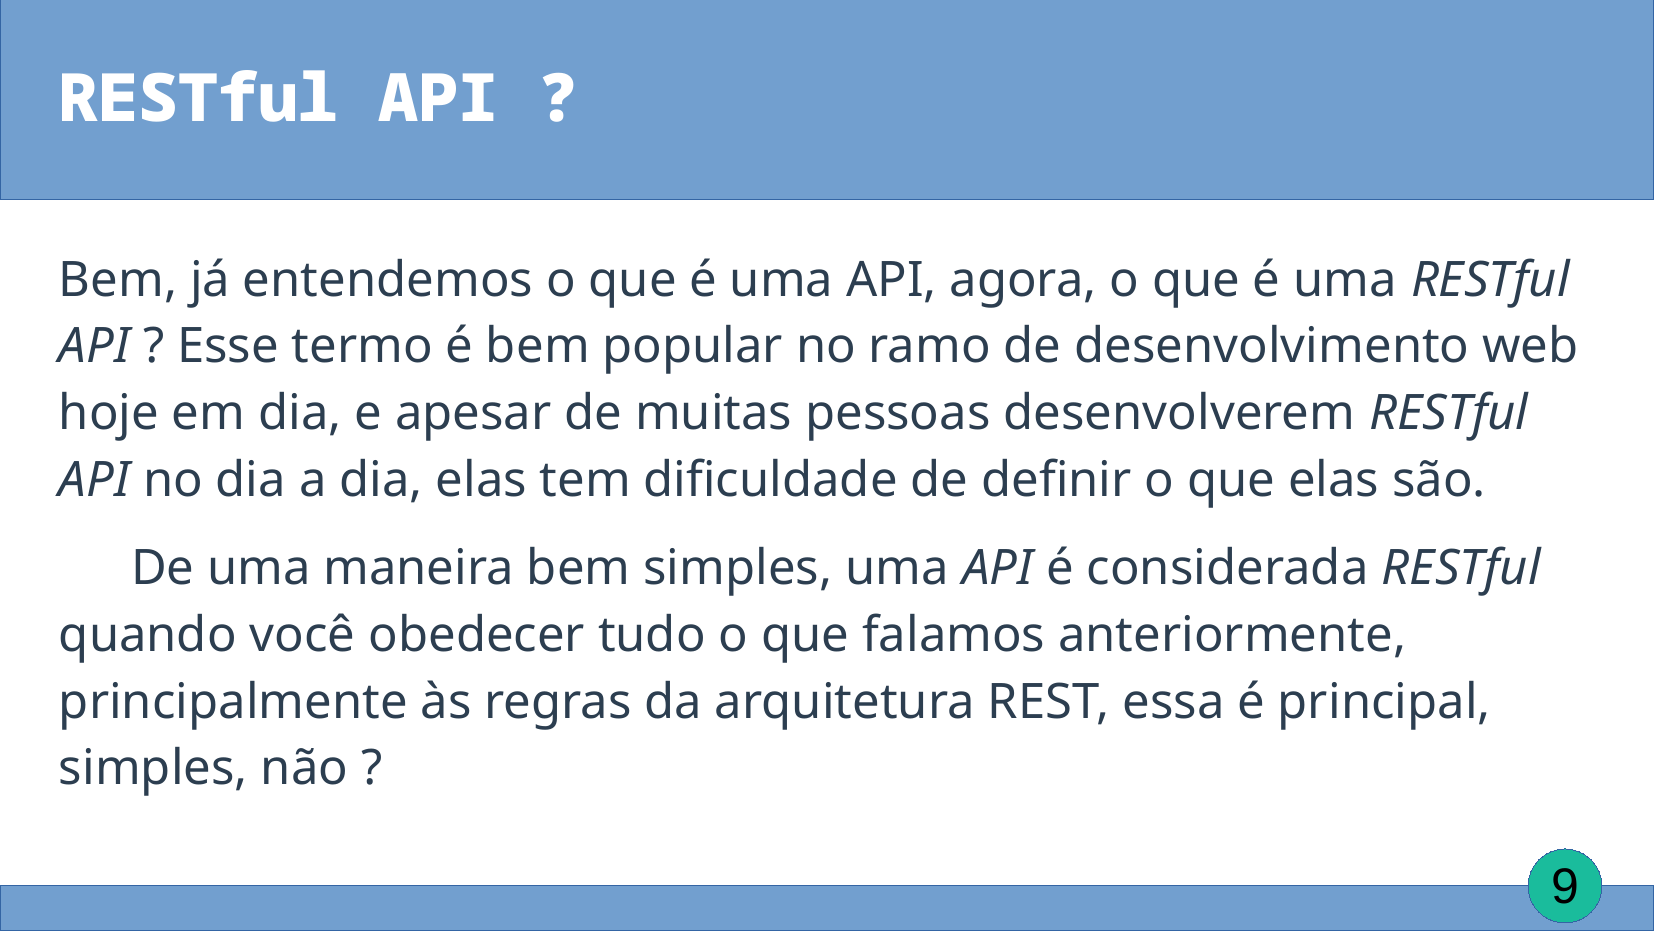

# RESTful API ?
Bem, já entendemos o que é uma API, agora, o que é uma RESTful API ? Esse termo é bem popular no ramo de desenvolvimento web hoje em dia, e apesar de muitas pessoas desenvolverem RESTful API no dia a dia, elas tem dificuldade de definir o que elas são.
De uma maneira bem simples, uma API é considerada RESTful quando você obedecer tudo o que falamos anteriormente, principalmente às regras da arquitetura REST, essa é principal, simples, não ?